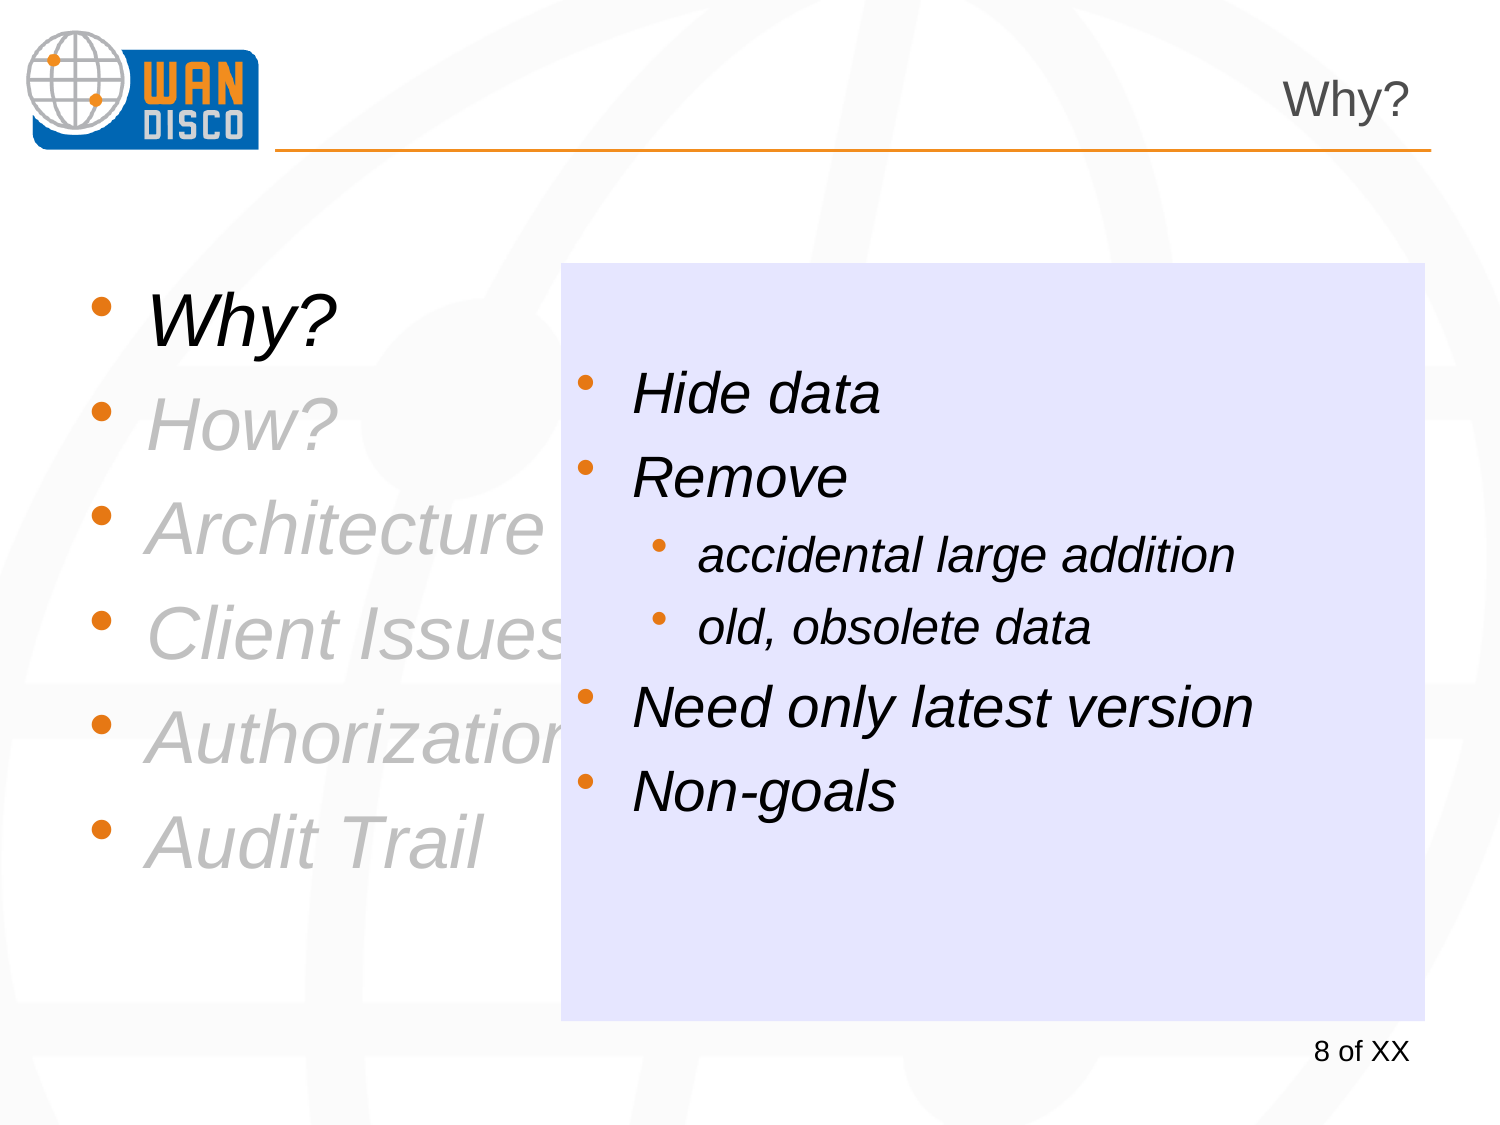

Why?
Hide data
Remove
accidental large addition
old, obsolete data
Need only latest version
Non-goals
# Why?
How?
Architecture
Client Issues
Authorization
Audit Trail
8